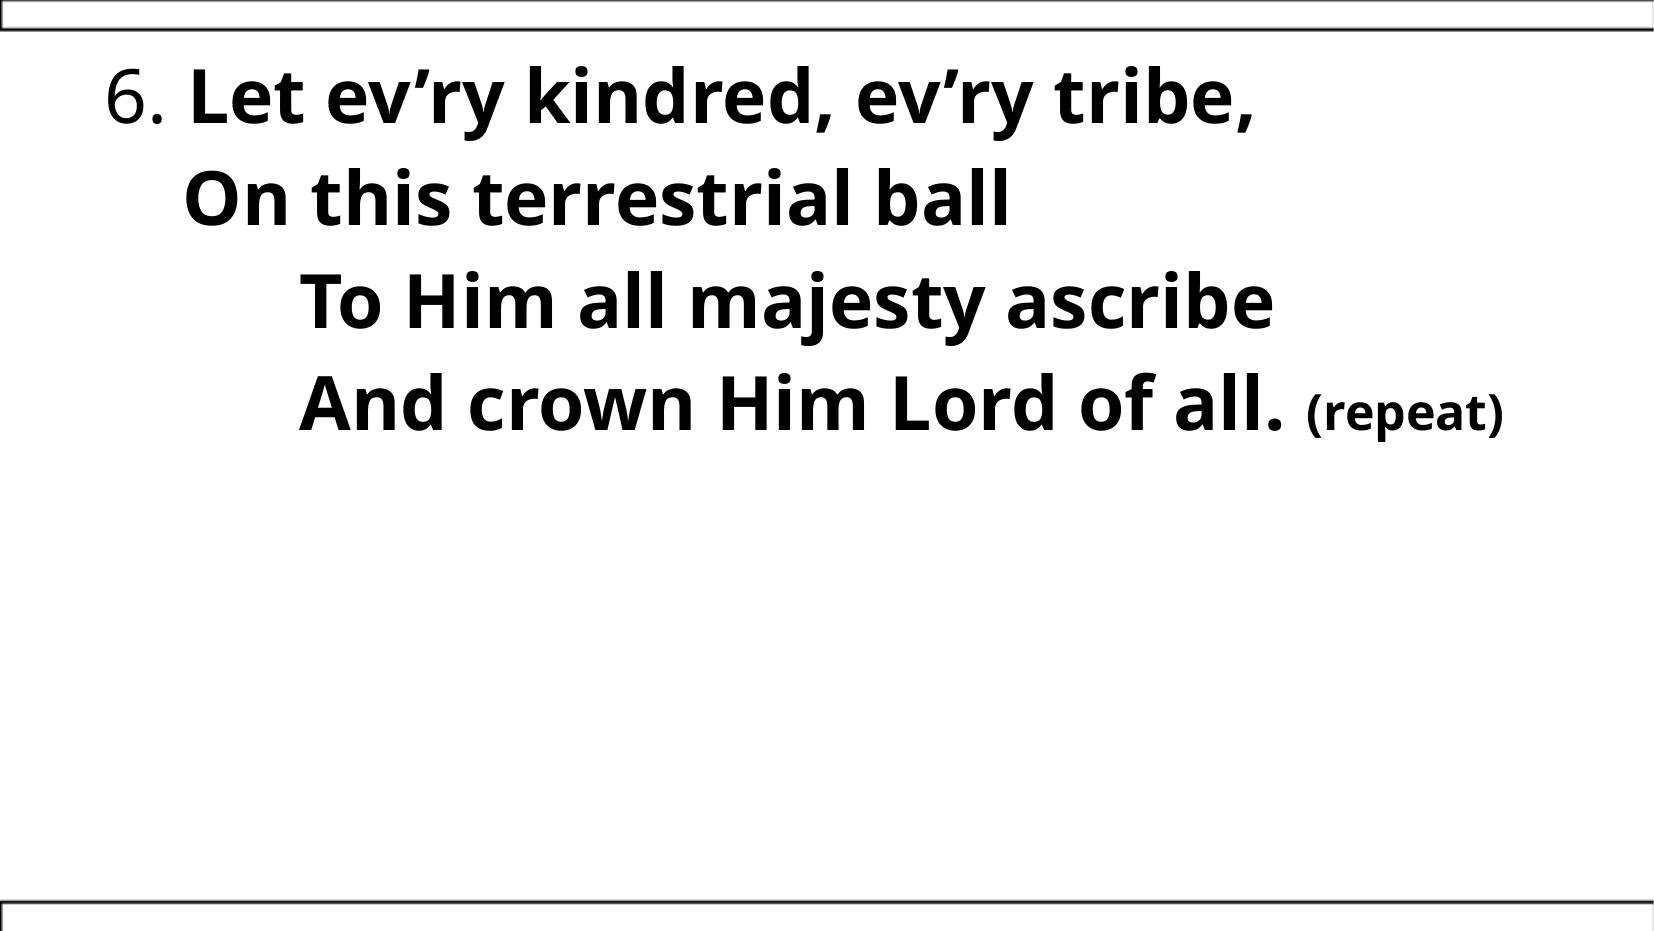

6. Let ev’ry kindred, ev’ry tribe,
 On this terrestrial ball
 To Him all majesty ascribe
 And crown Him Lord of all. (repeat)